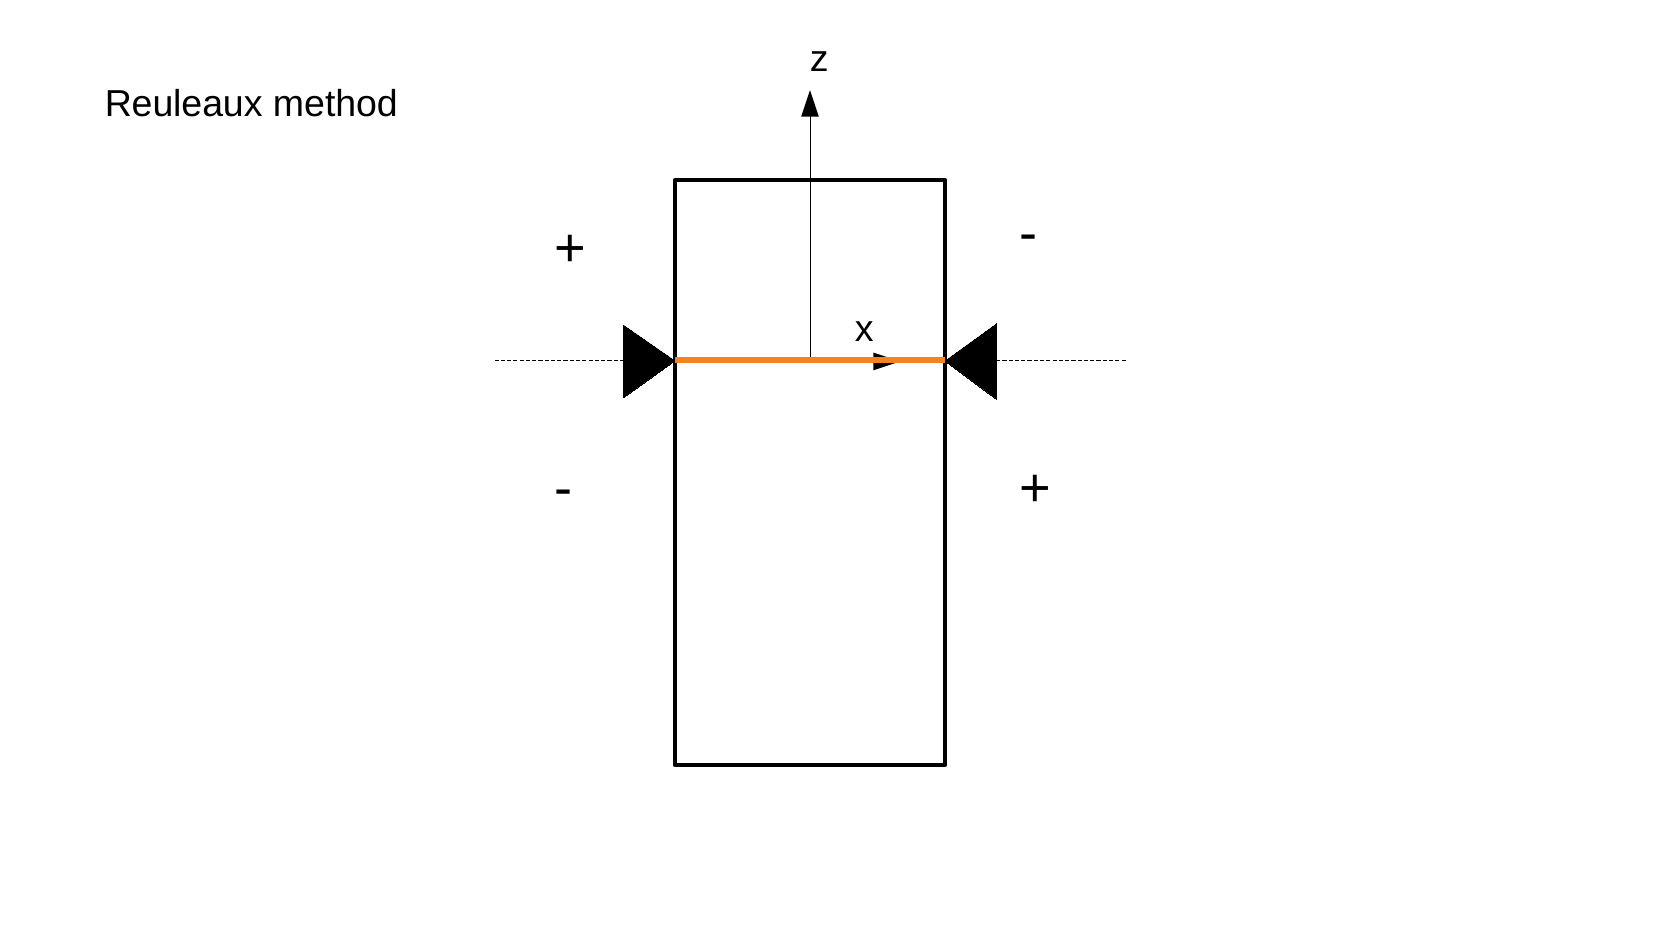

z
Reuleaux method
-
+
x
-
+